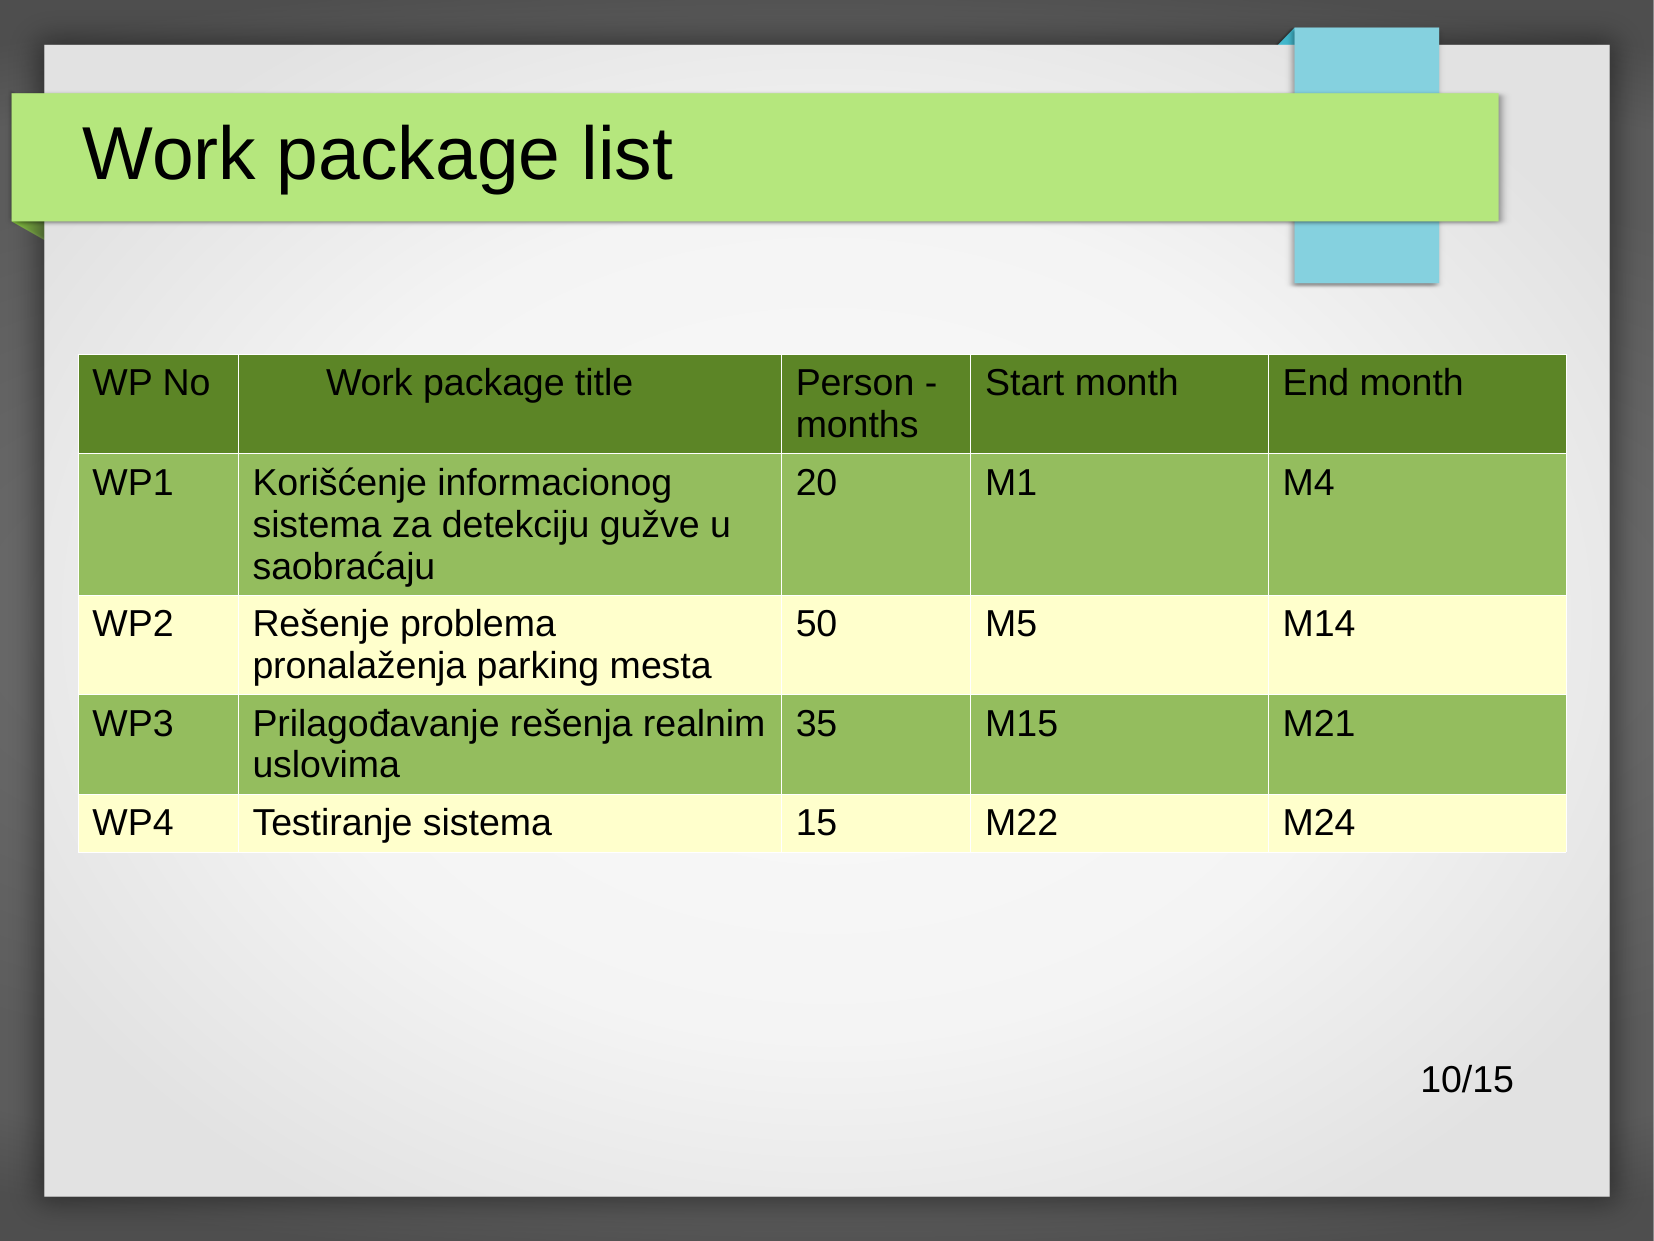

# Work package list
| WP No | Work package title | Person - months | Start month | End month |
| --- | --- | --- | --- | --- |
| WP1 | Korišćenje informacionog sistema za detekciju gužve u saobraćaju | 20 | M1 | M4 |
| WP2 | Rešenje problema pronalaženja parking mesta | 50 | M5 | M14 |
| WP3 | Prilagođavanje rešenja realnim uslovima | 35 | M15 | M21 |
| WP4 | Testiranje sistema | 15 | M22 | M24 |
10/15